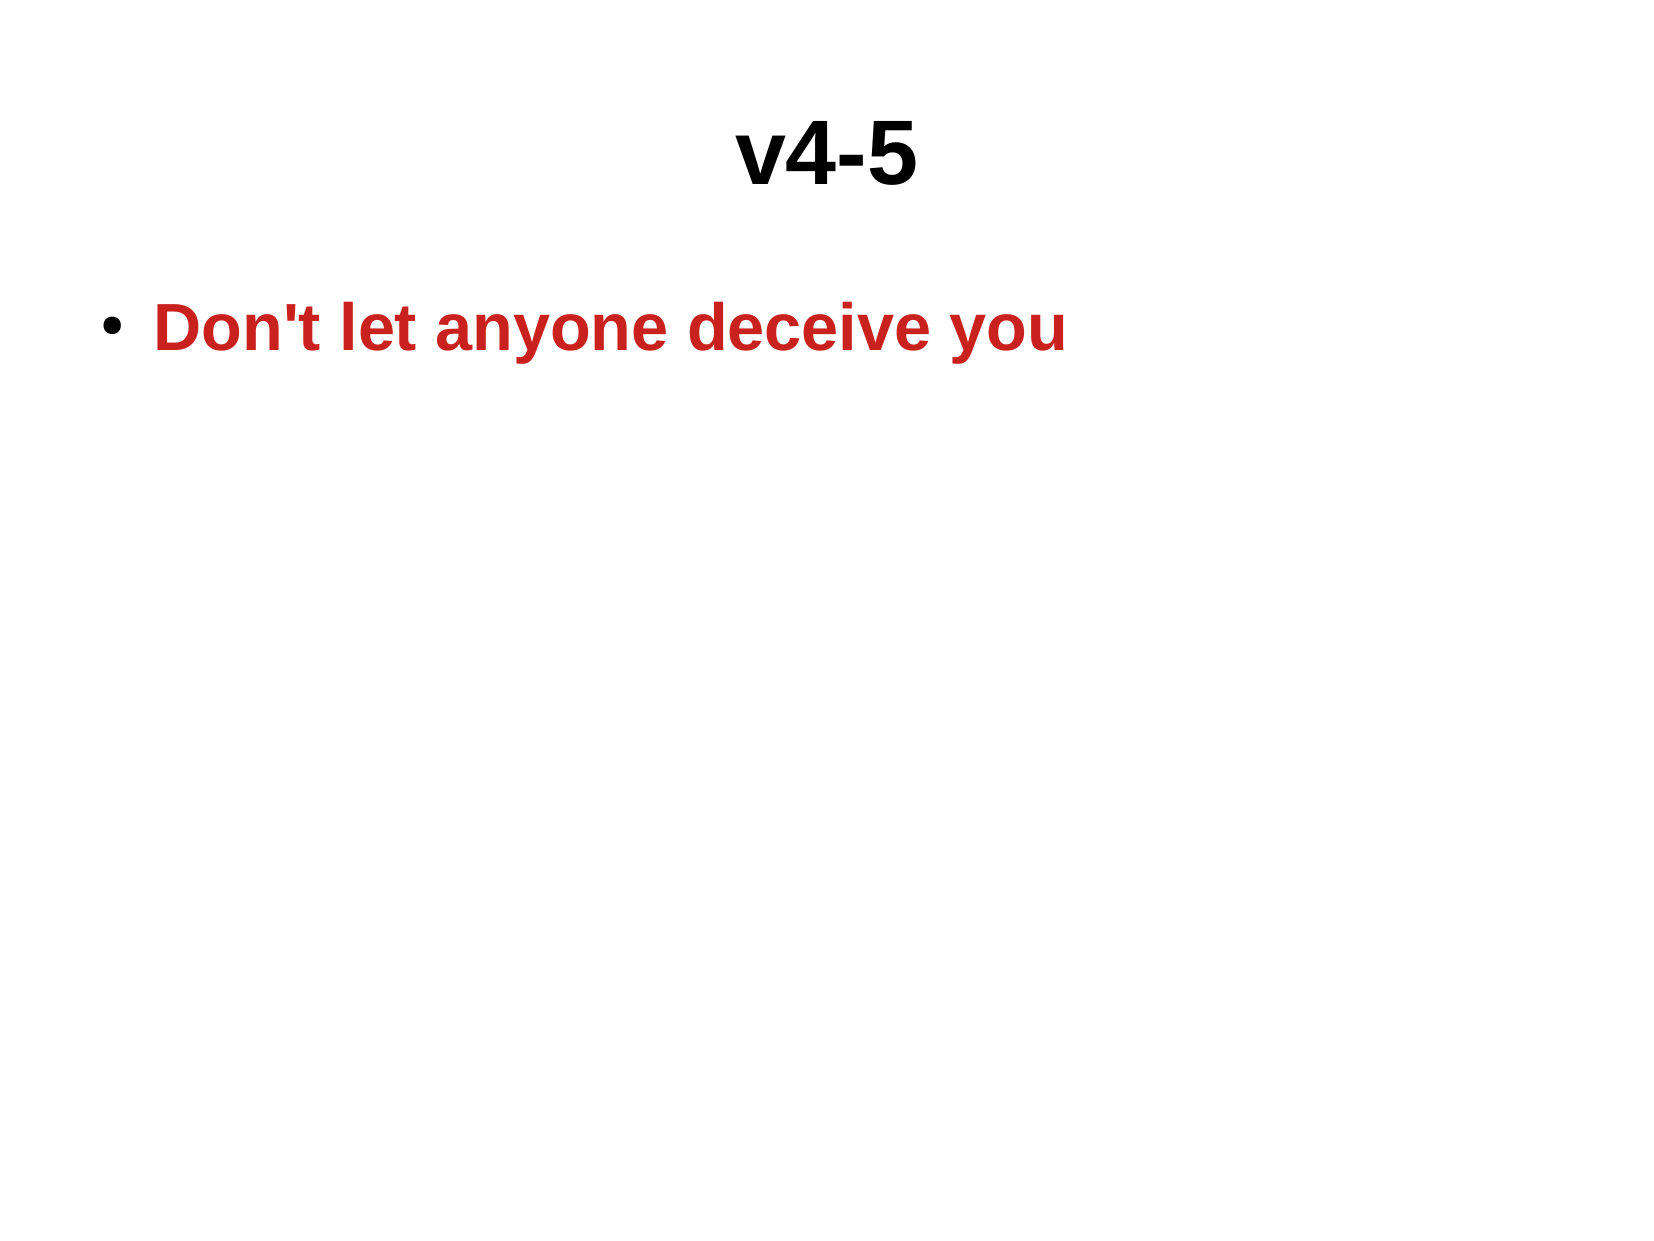

# v4-5
Don't let anyone deceive you